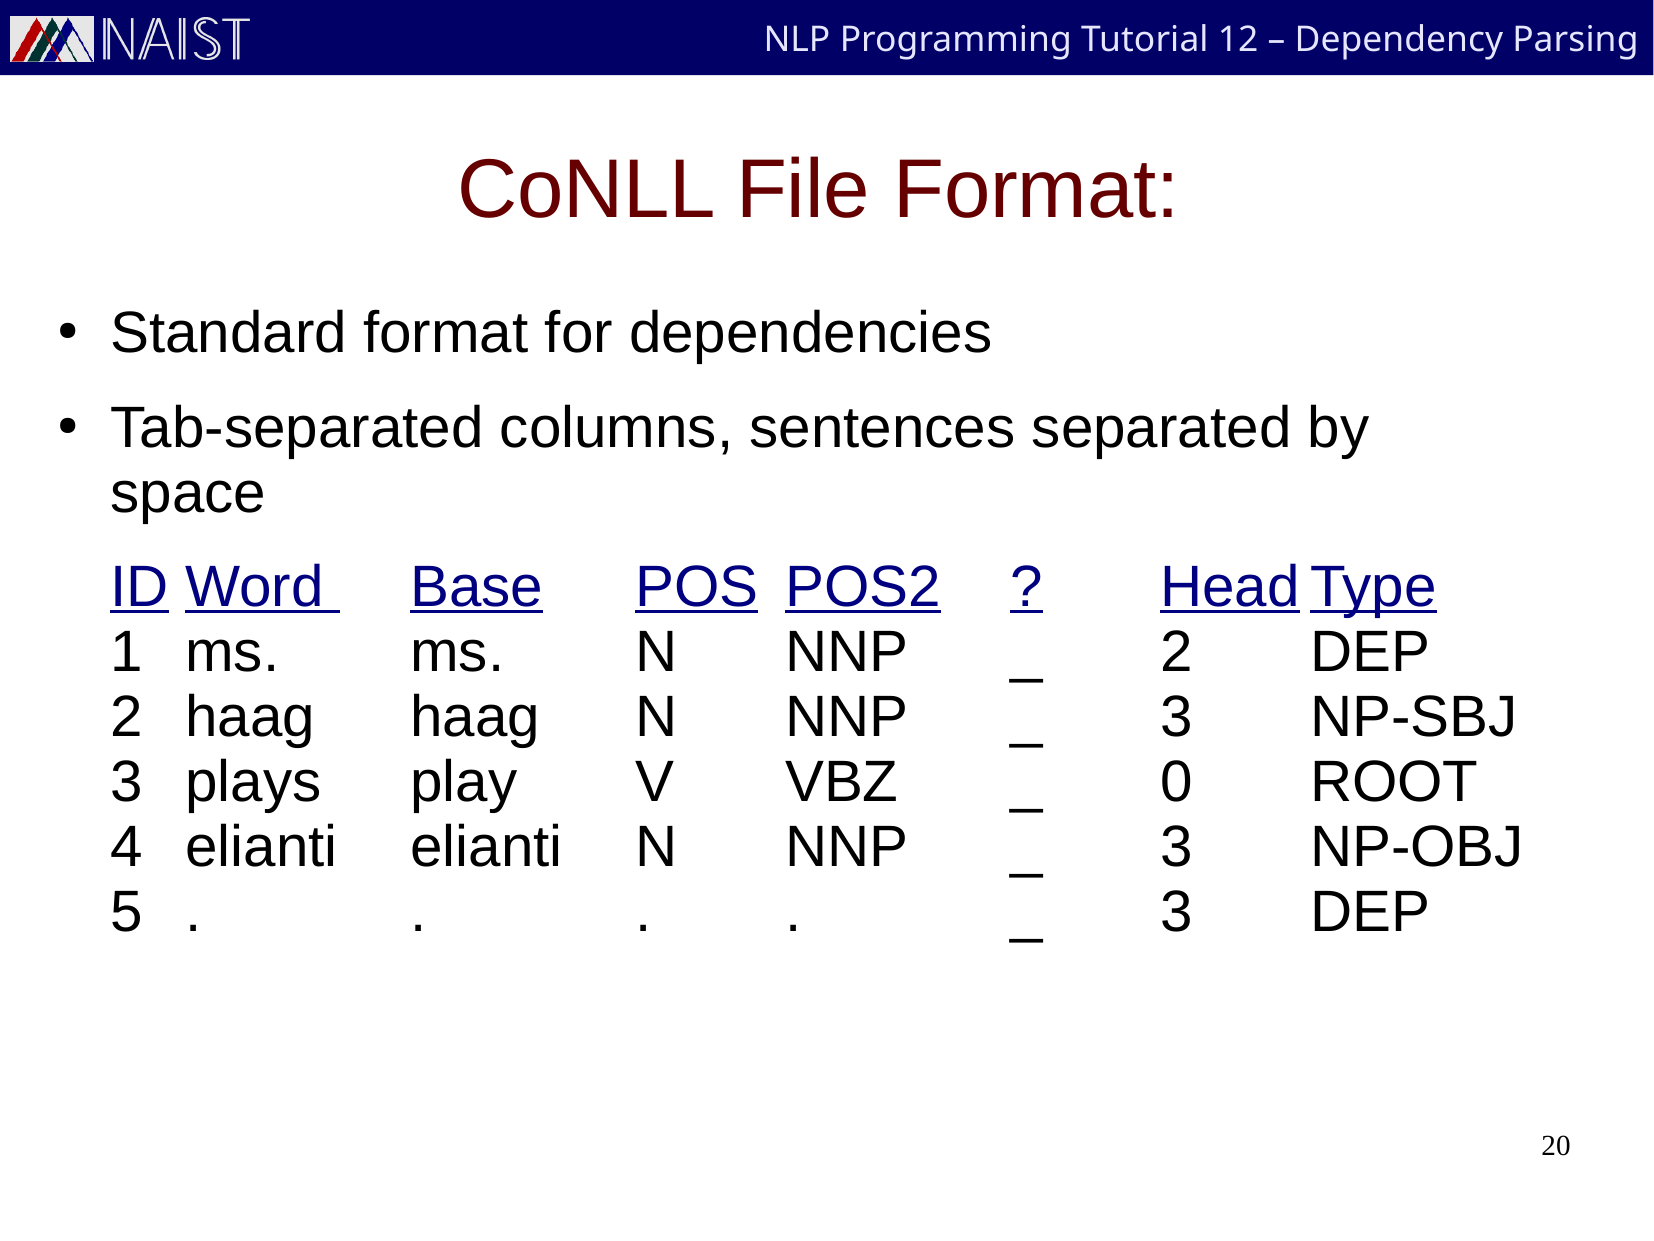

# CoNLL File Format:
Standard format for dependencies
Tab-separated columns, sentences separated by space
ID	Word 	Base		POS	POS2	?		Head	Type
1	ms.		ms.		N		NNP		_		2		DEP
2	haag		haag		N		NNP		_		3		NP-SBJ
3	plays		play		V		VBZ		_		0		ROOT
4	elianti	elianti	N		NNP		_		3		NP-OBJ
5	.			.			.		.			_		3		DEP
20